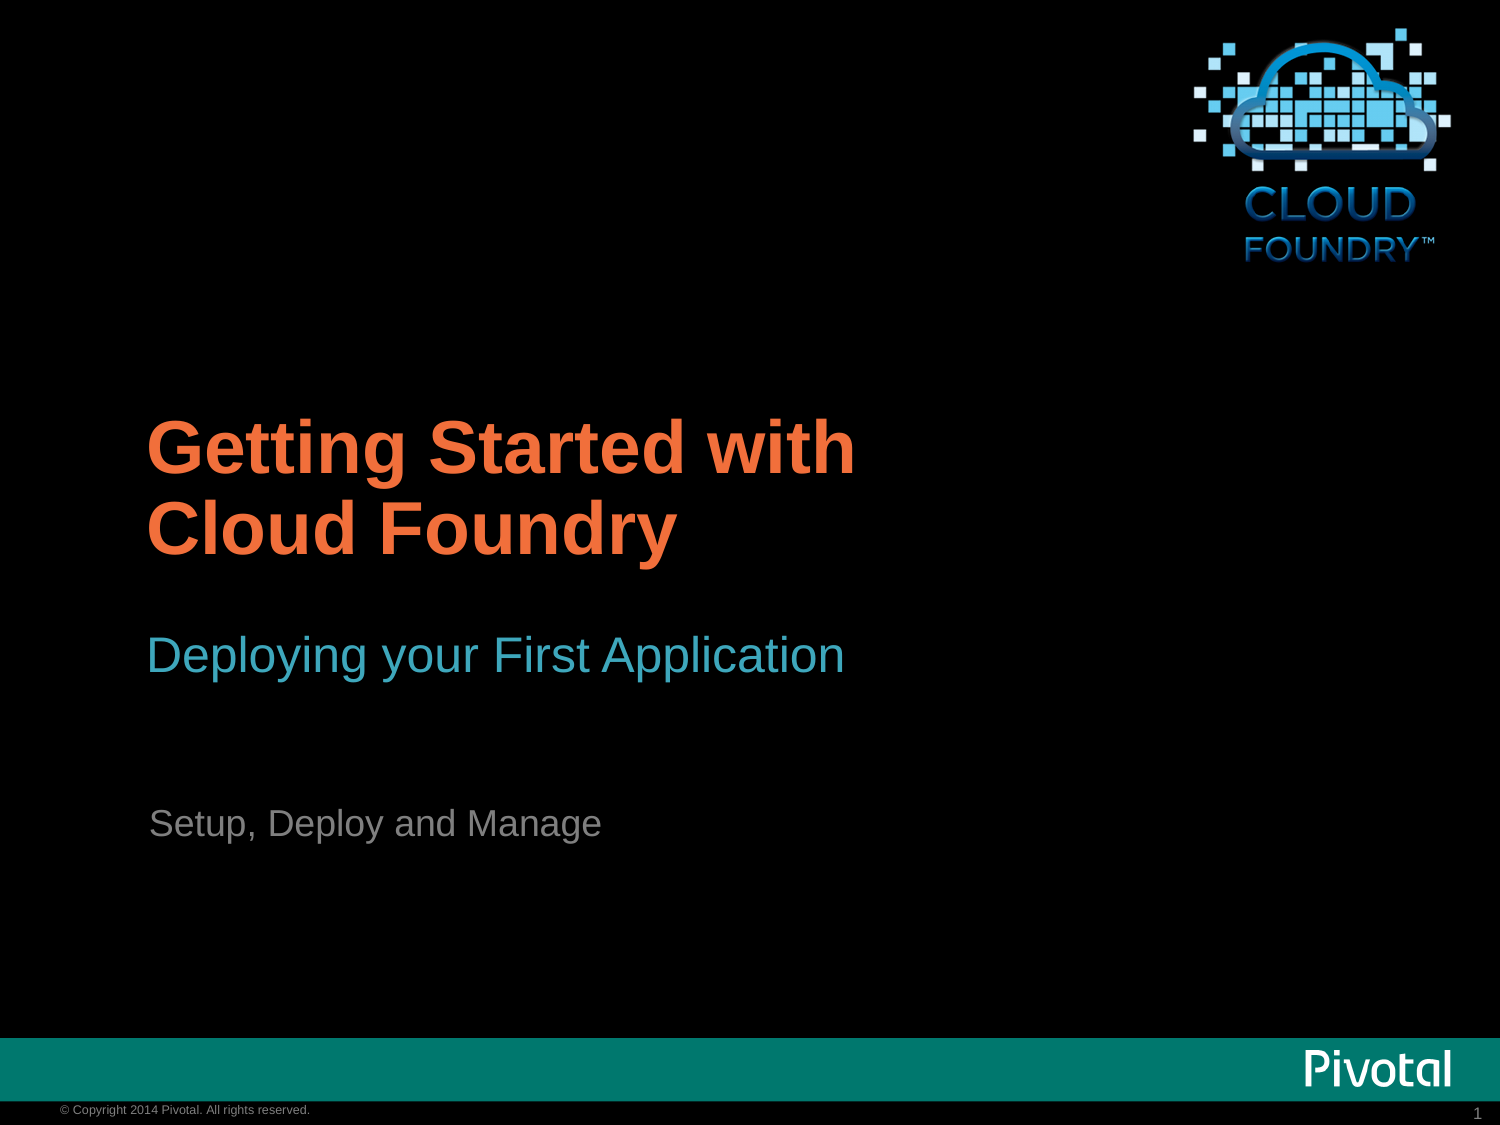

# Getting Started with Cloud Foundry
Deploying your First Application
Setup, Deploy and Manage